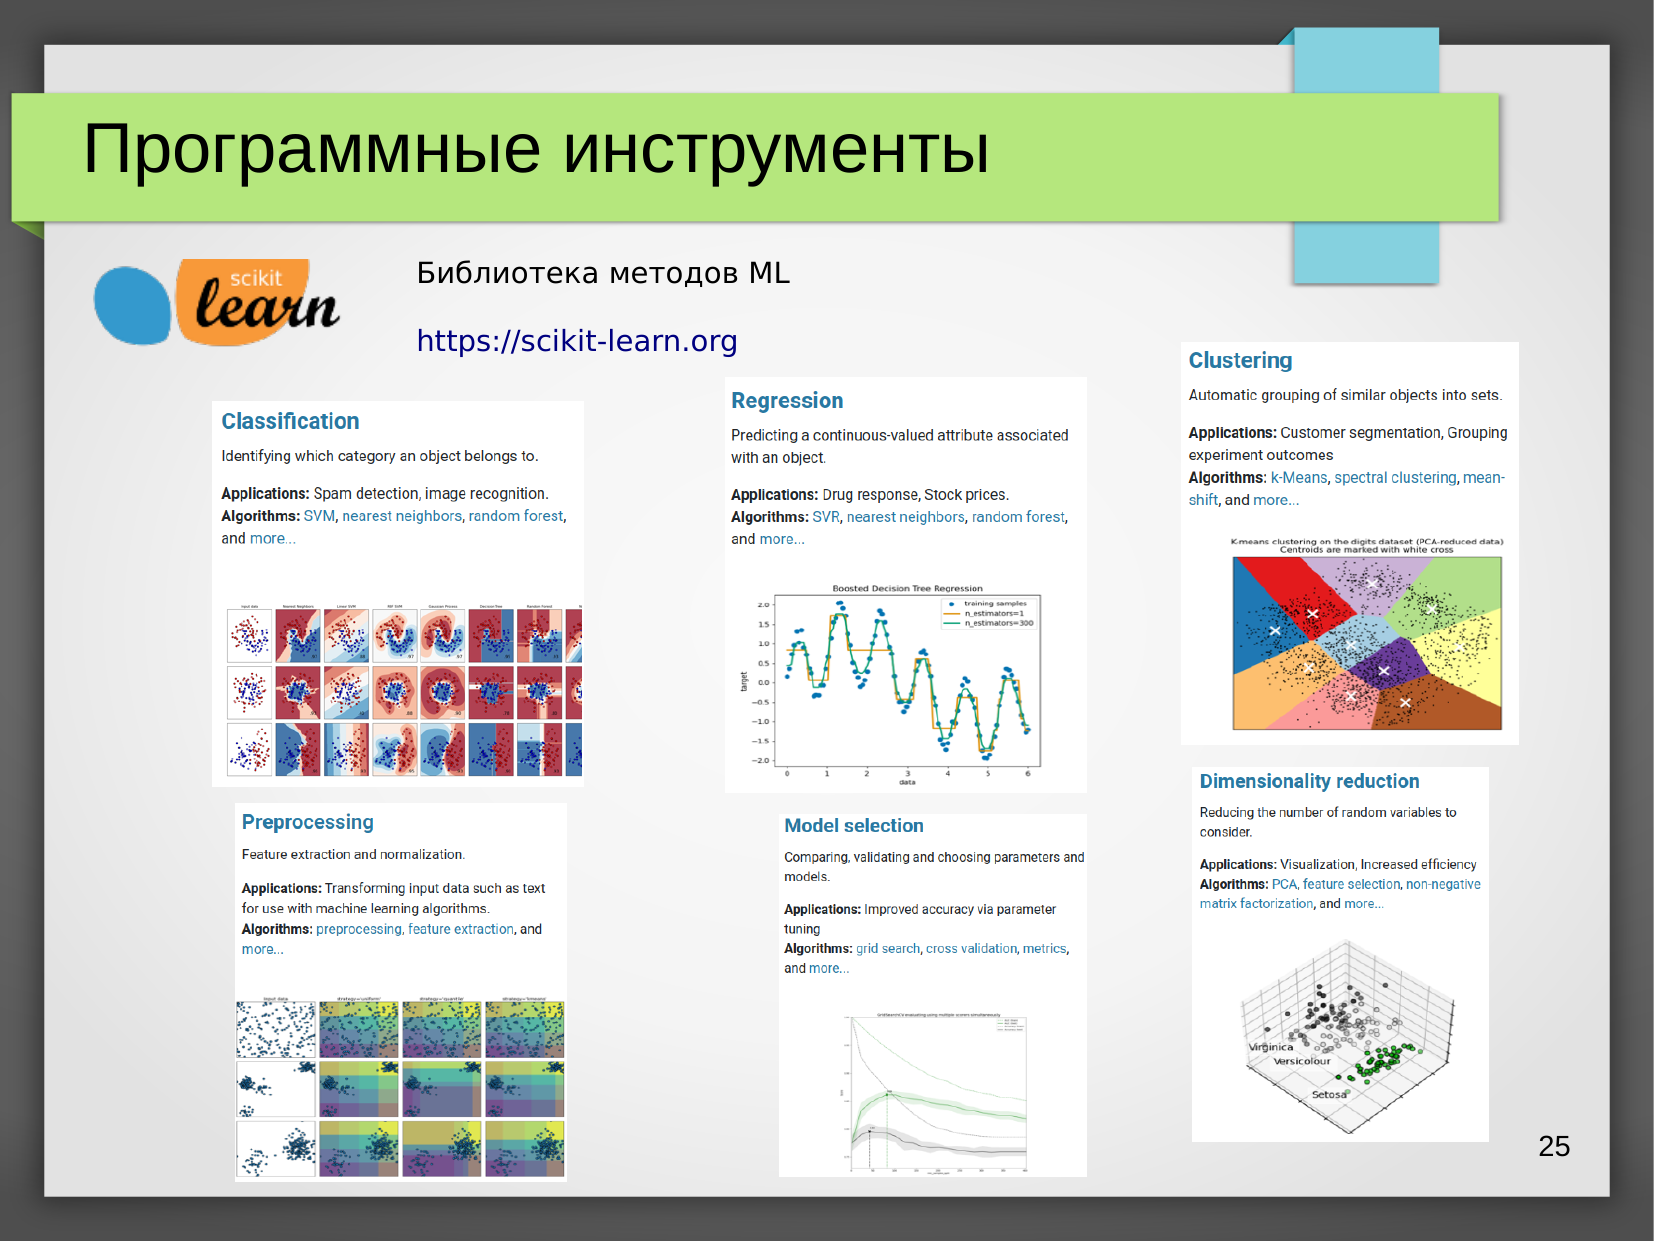

# Программные инструменты
Библиотека методов ML
https://scikit-learn.org
25